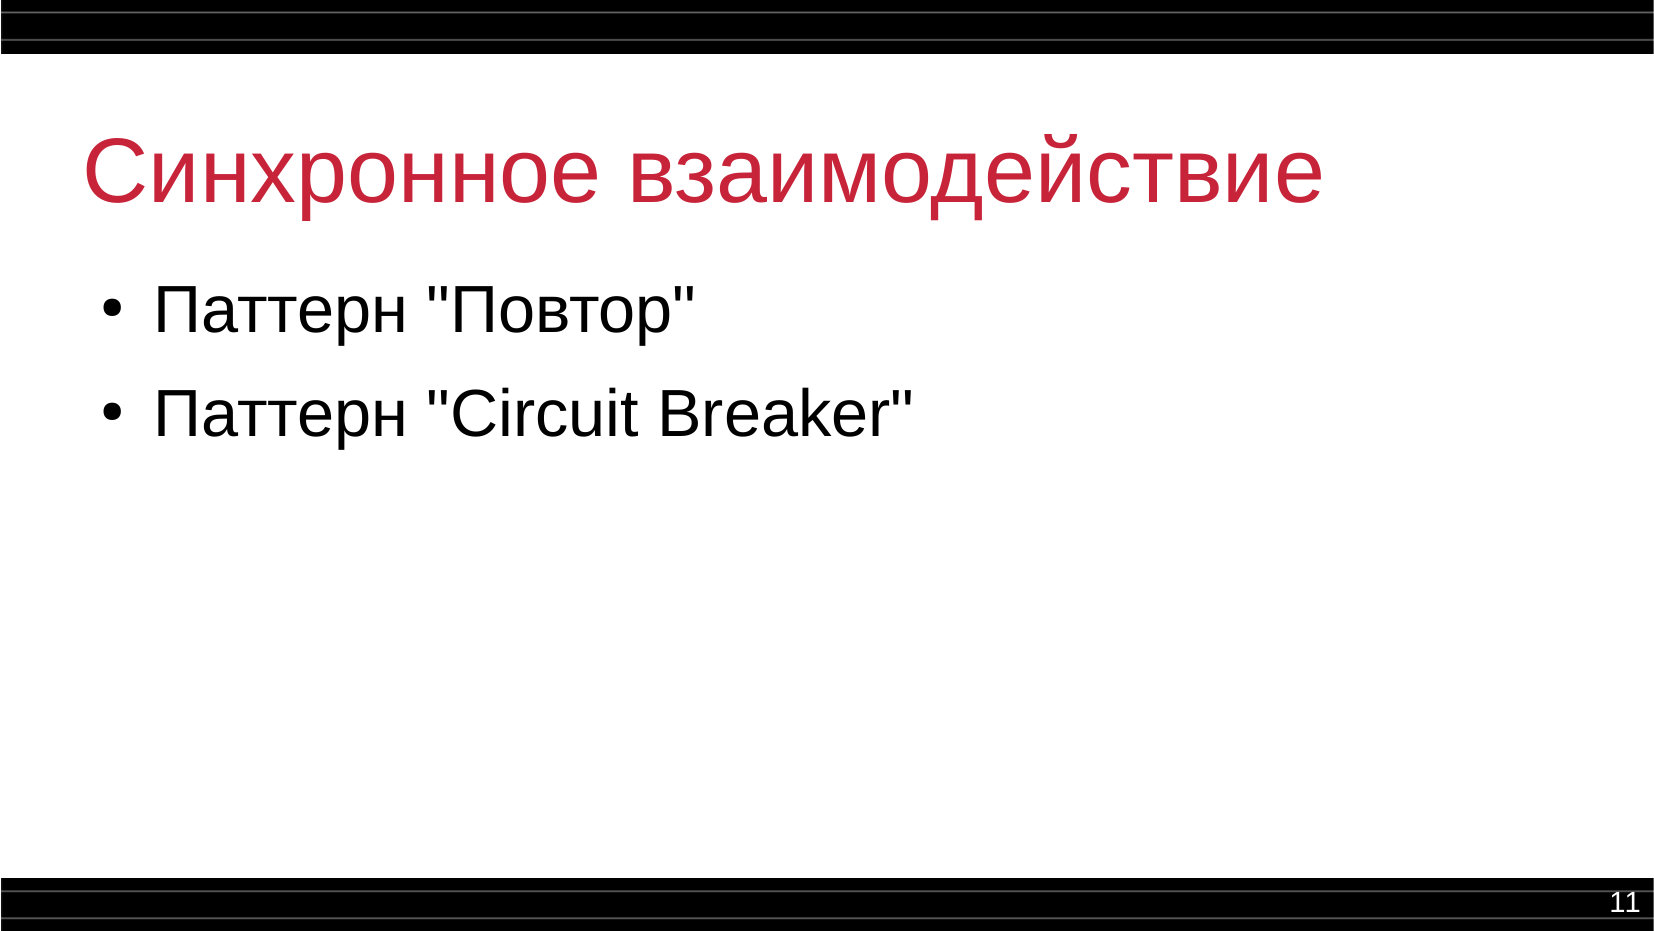

# Синхронное взаимодействие
Паттерн "Повтор"
Паттерн "Circuit Breaker"